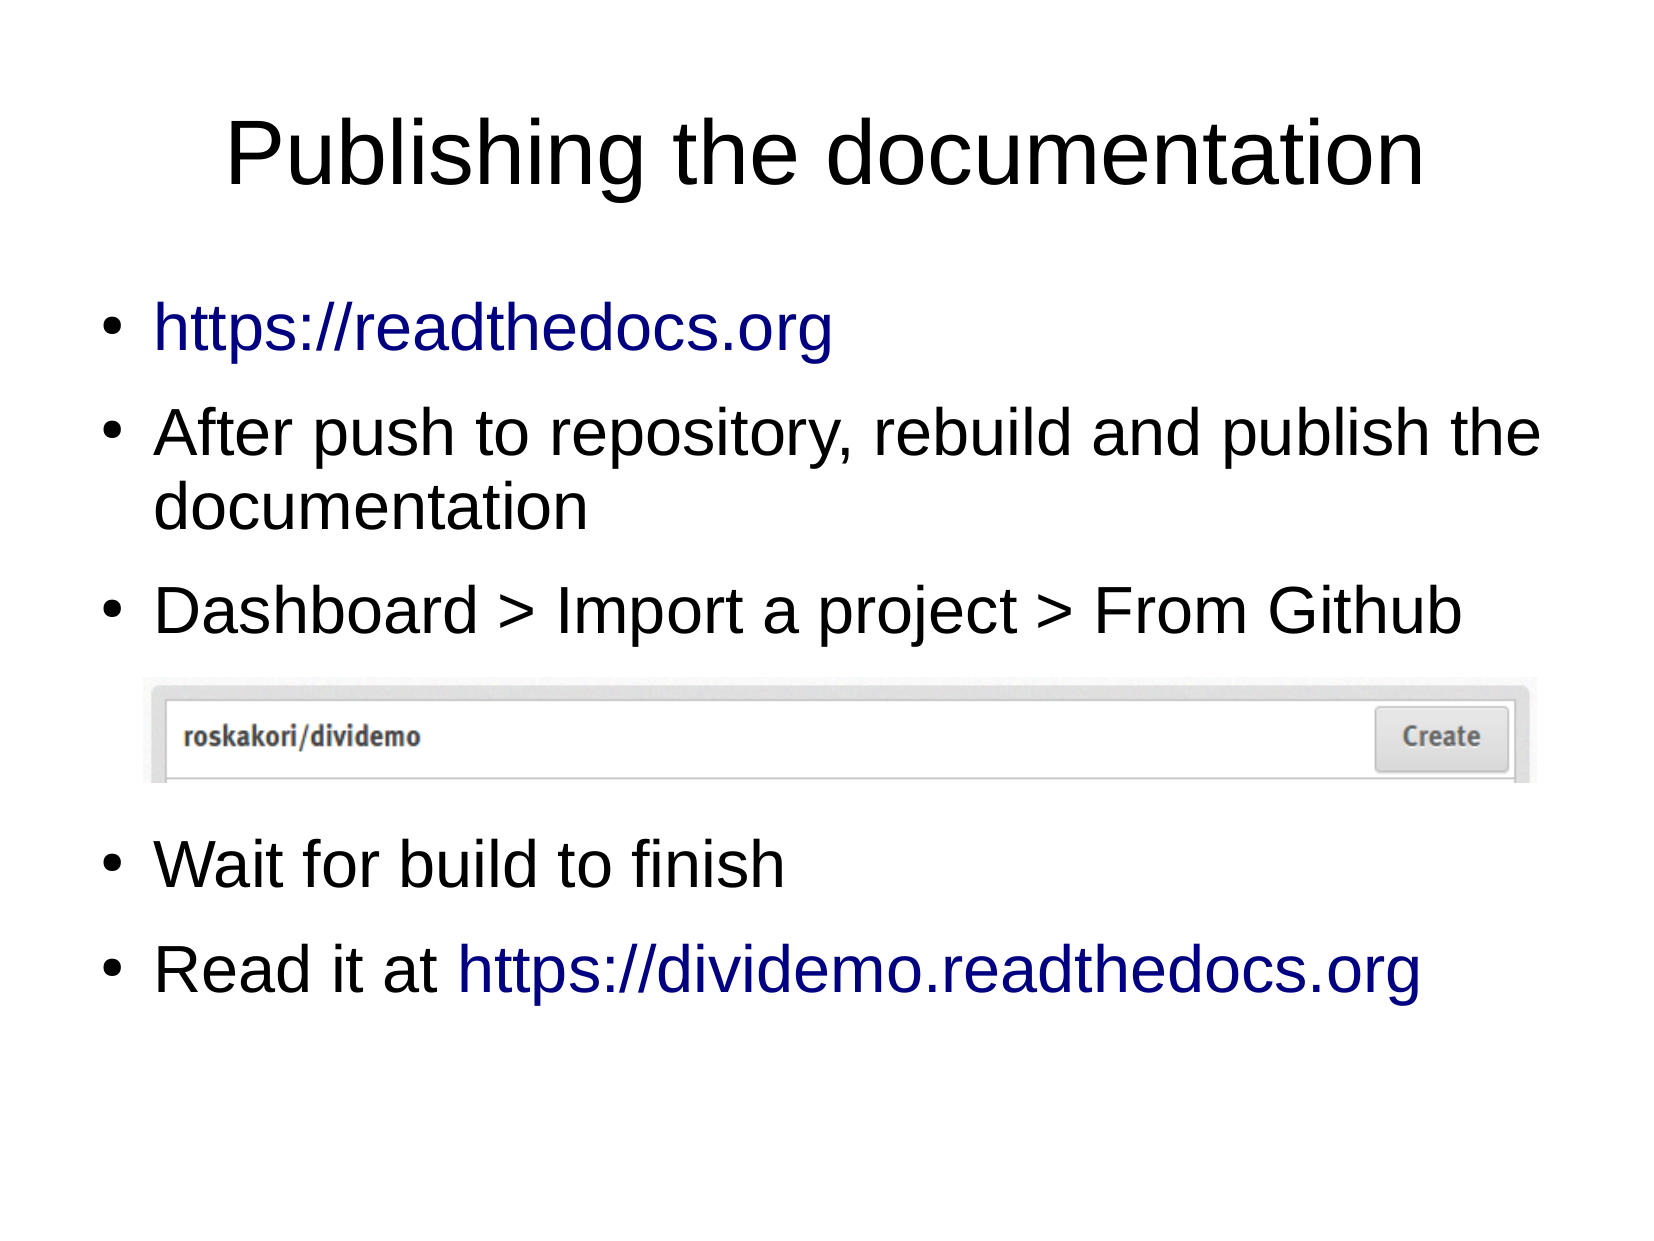

# Publishing the documentation
https://readthedocs.org
After push to repository, rebuild and publish the documentation
Dashboard > Import a project > From Github
Wait for build to finish
Read it at https://dividemo.readthedocs.org